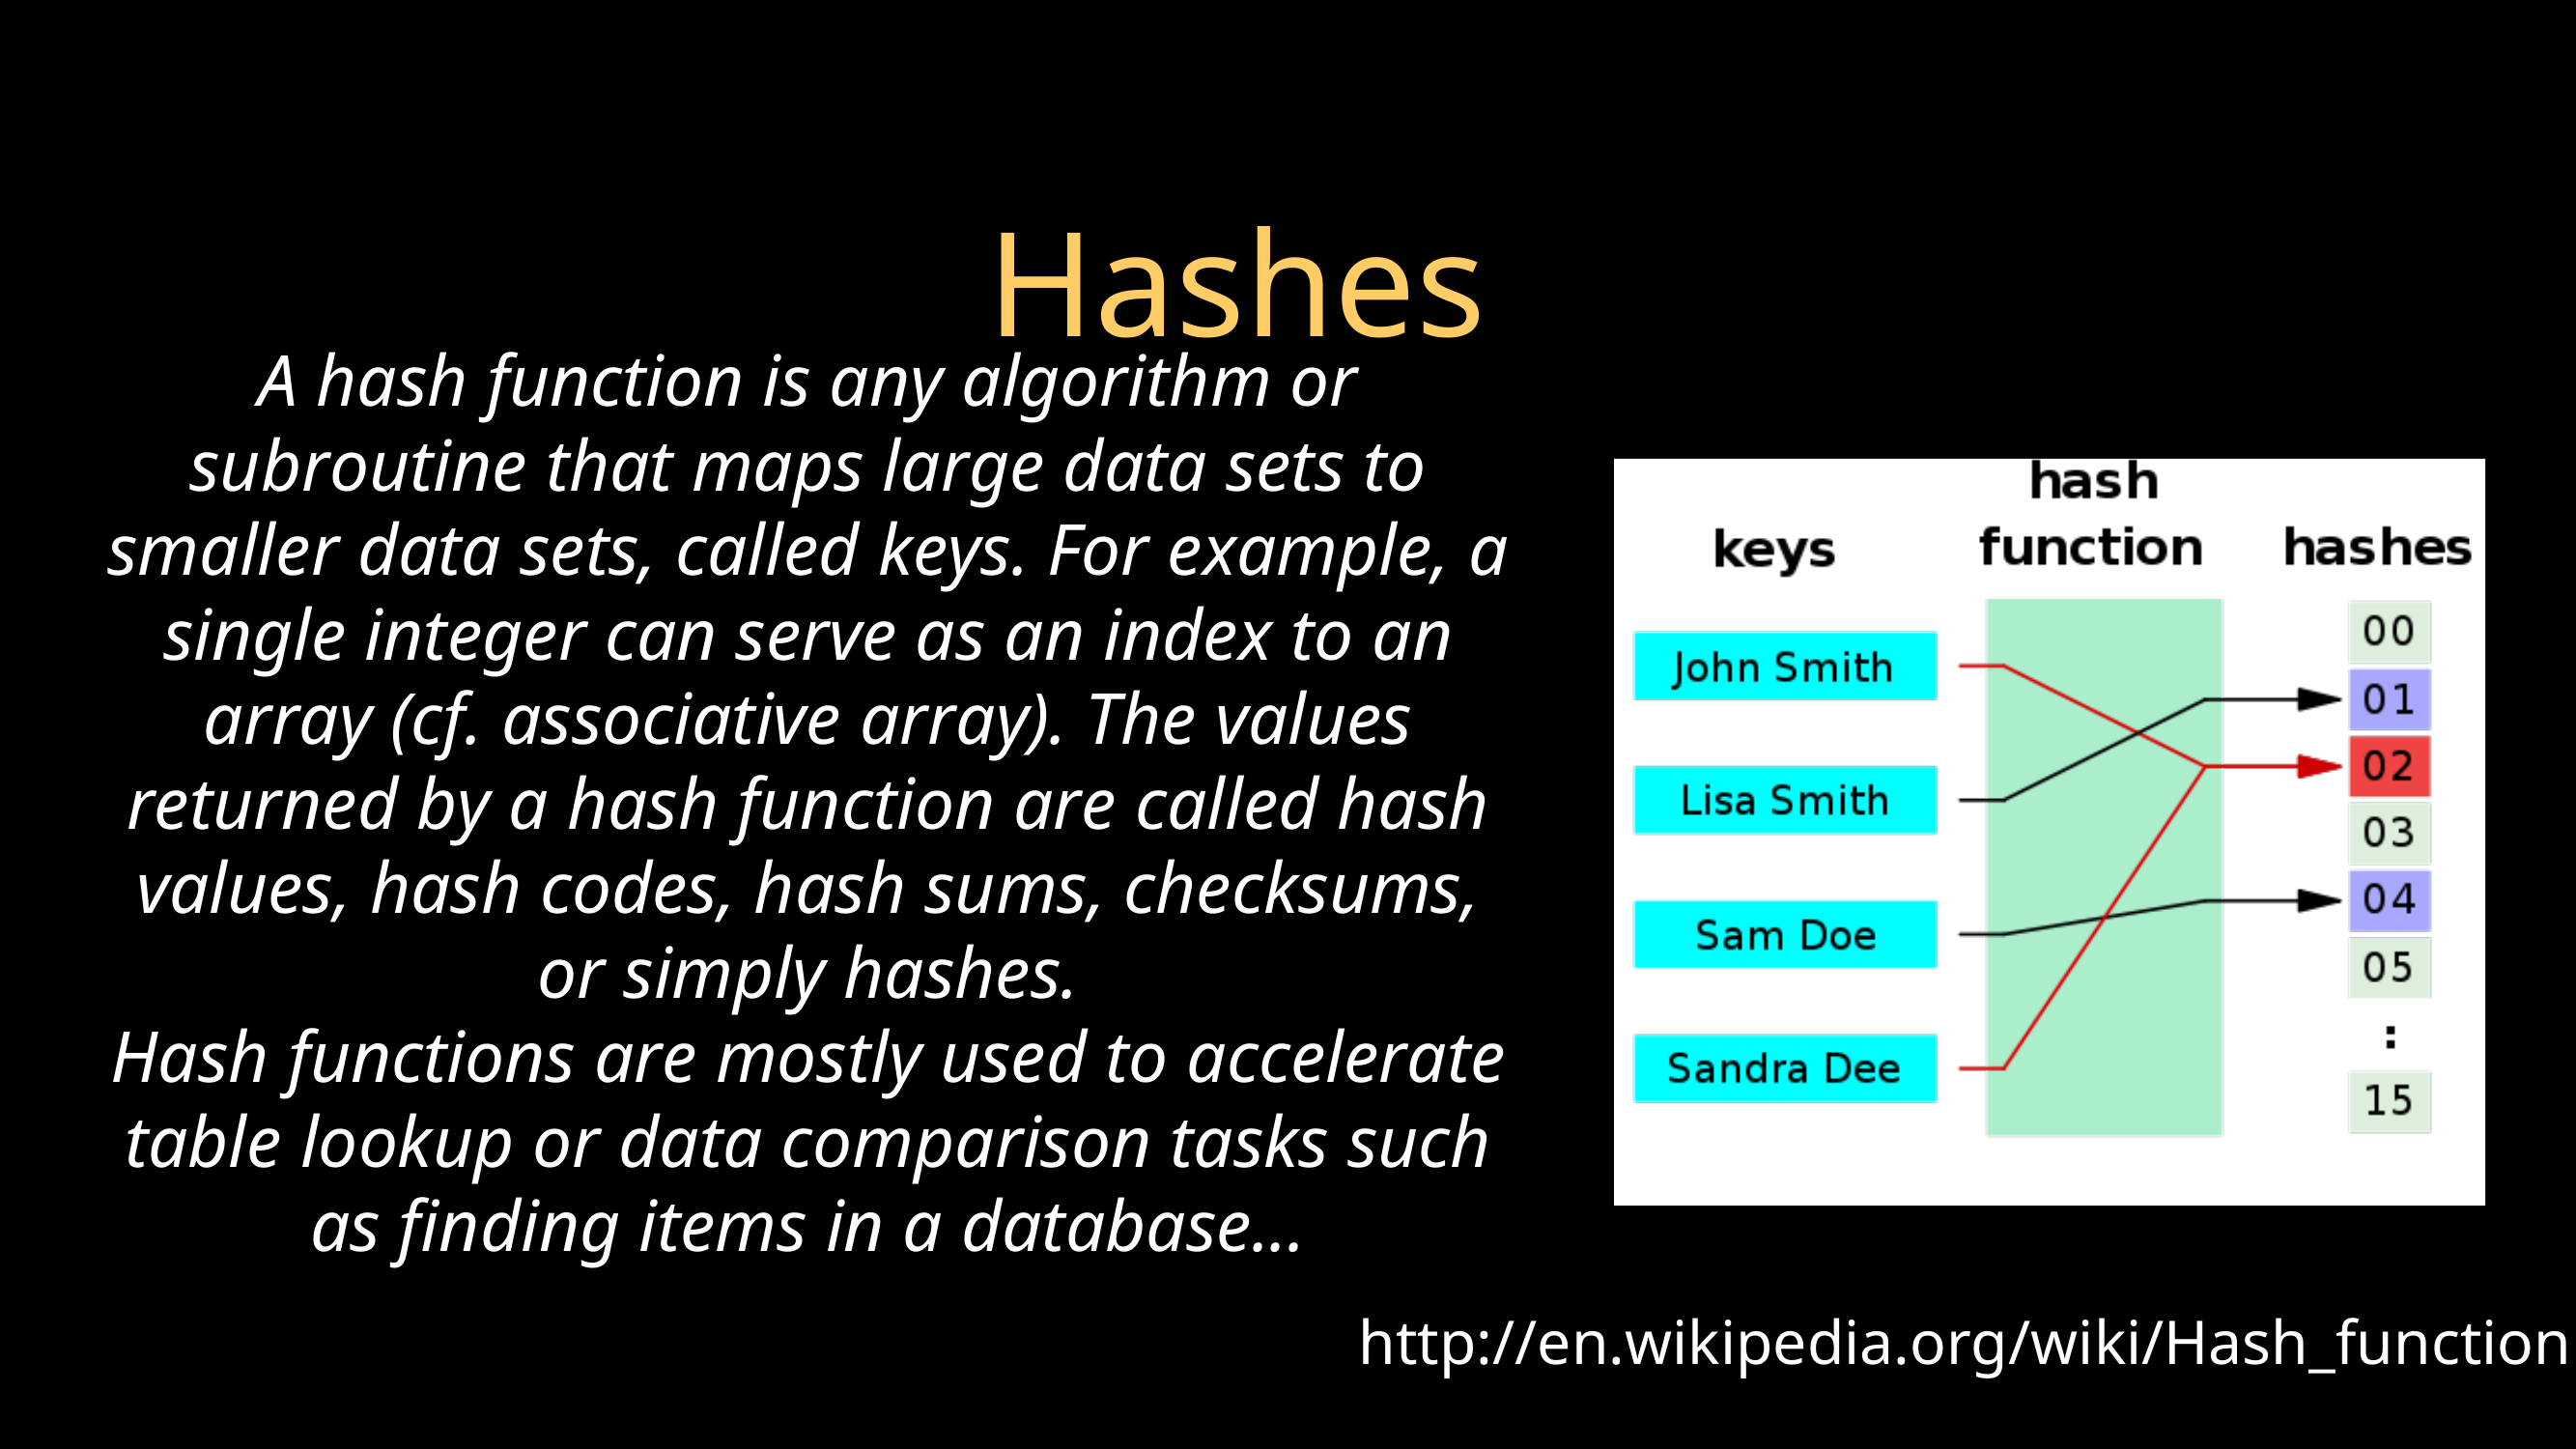

# Hashes
A hash function is any algorithm or subroutine that maps large data sets to smaller data sets, called keys. For example, a single integer can serve as an index to an array (cf. associative array). The values returned by a hash function are called hash values, hash codes, hash sums, checksums, or simply hashes.
Hash functions are mostly used to accelerate table lookup or data comparison tasks such as finding items in a database...
http://en.wikipedia.org/wiki/Hash_function